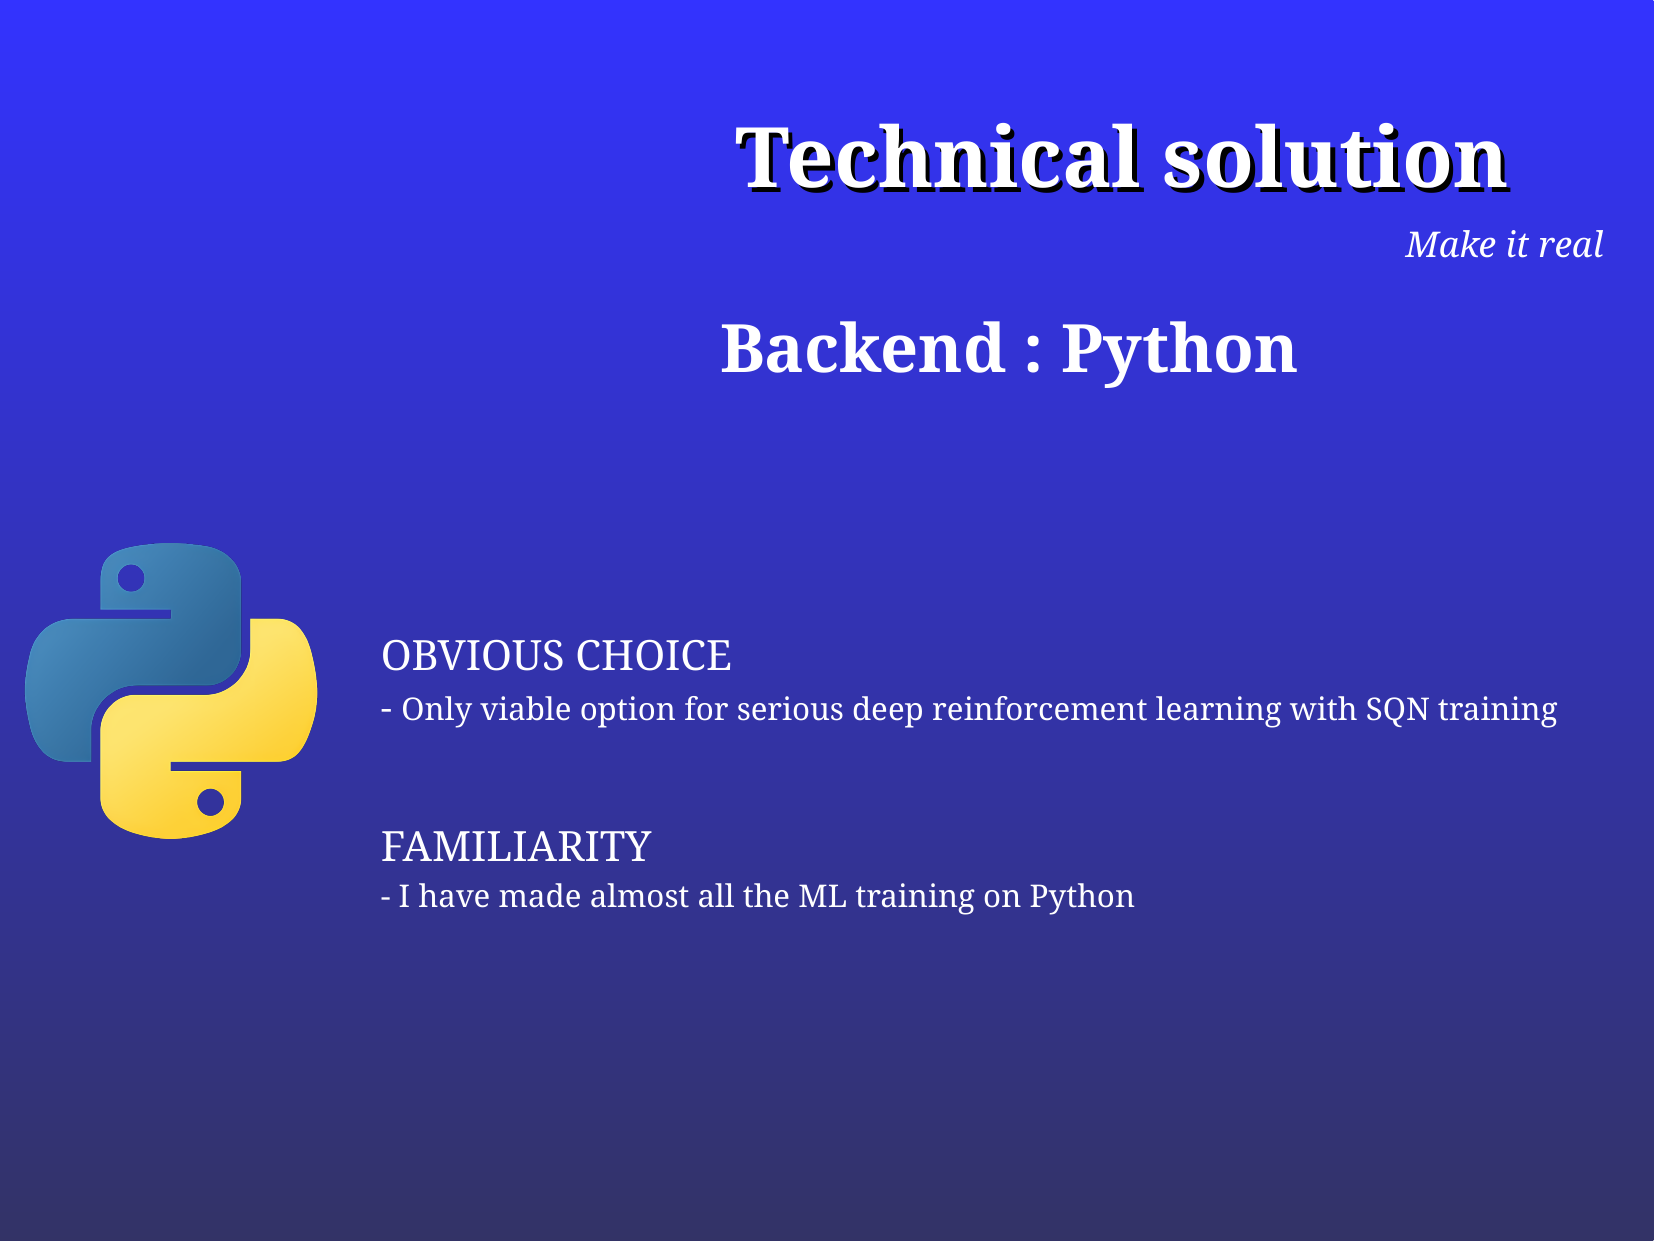

Technical solution
Make it real
Backend : Python
OBVIOUS CHOICE
- Only viable option for serious deep reinforcement learning with SQN training
FAMILIARITY
- I have made almost all the ML training on Python